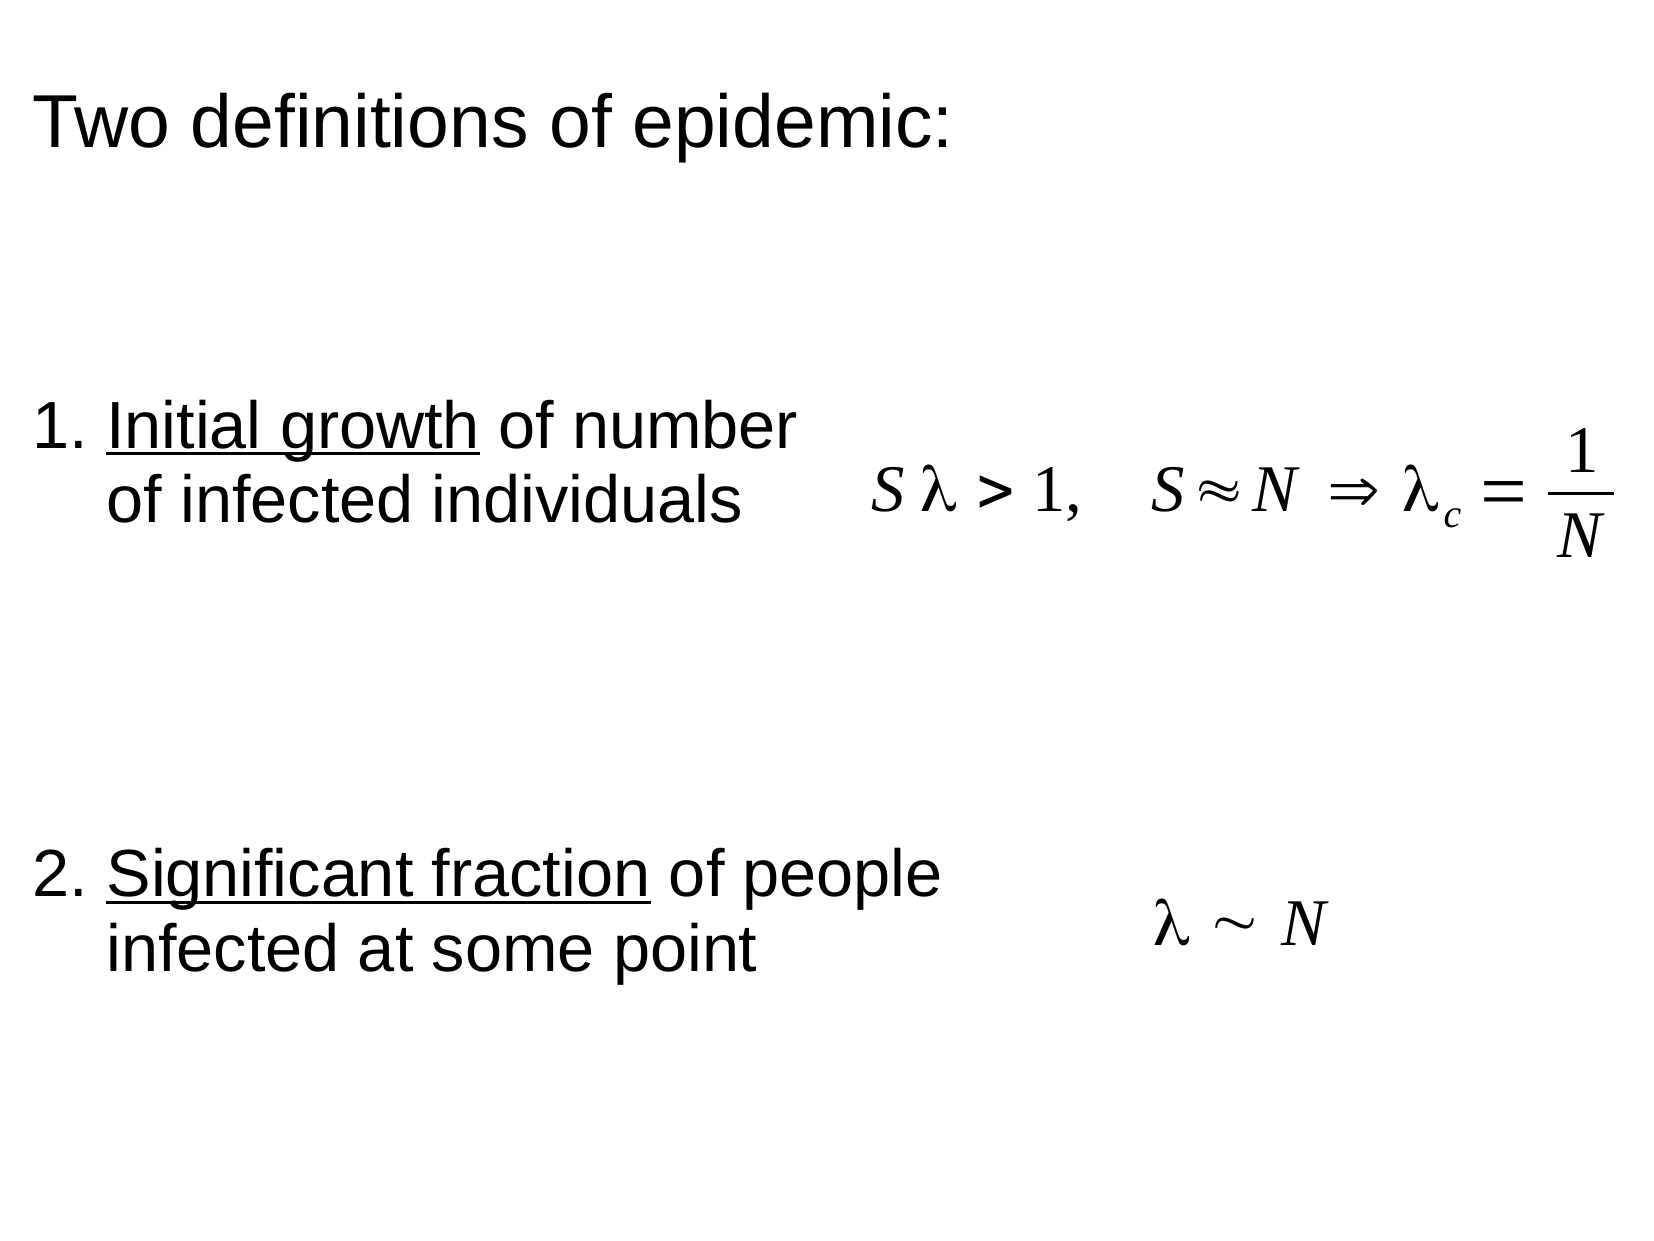

Two definitions of epidemic:
1. Initial growth of number
 of infected individuals
2. Significant fraction of people
 infected at some point